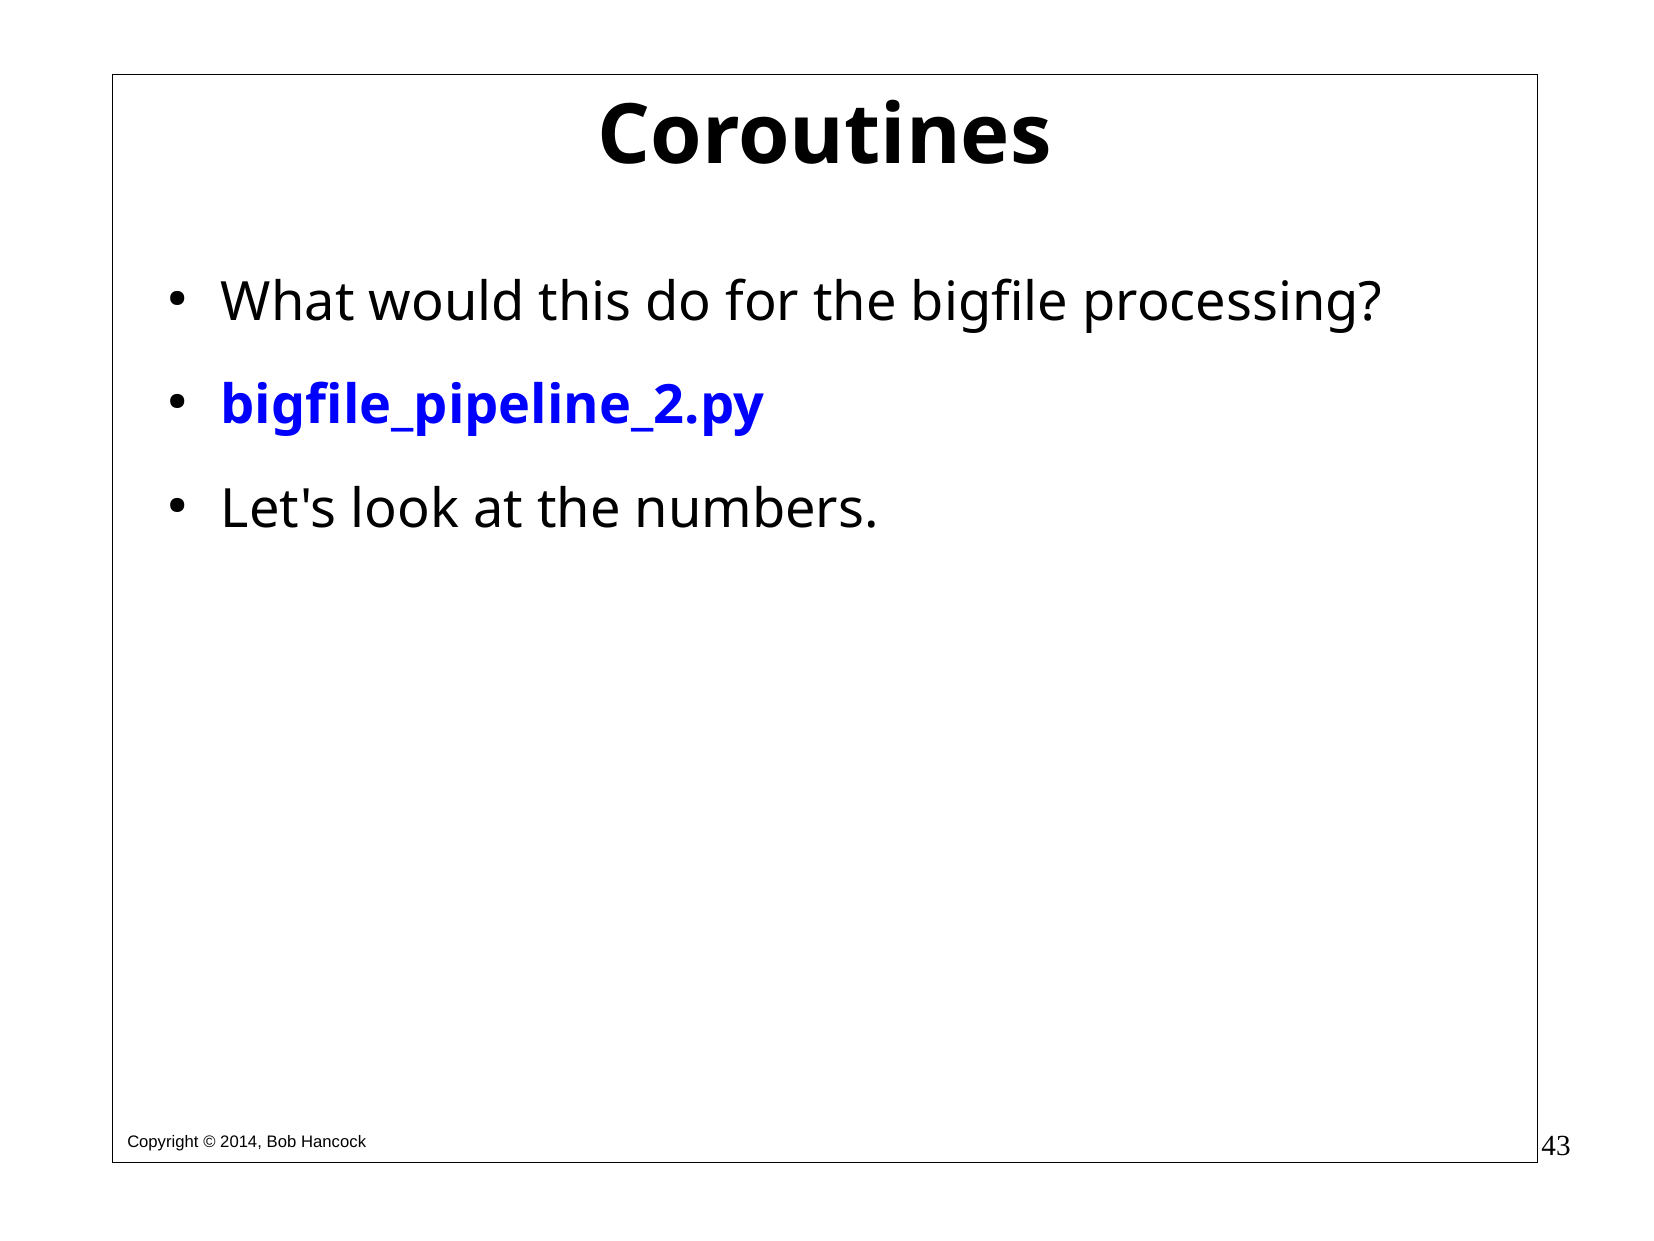

# Coroutines
What would this do for the bigfile processing?
bigfile_pipeline_2.py
Let's look at the numbers.
Copyright © 2014, Bob Hancock
43